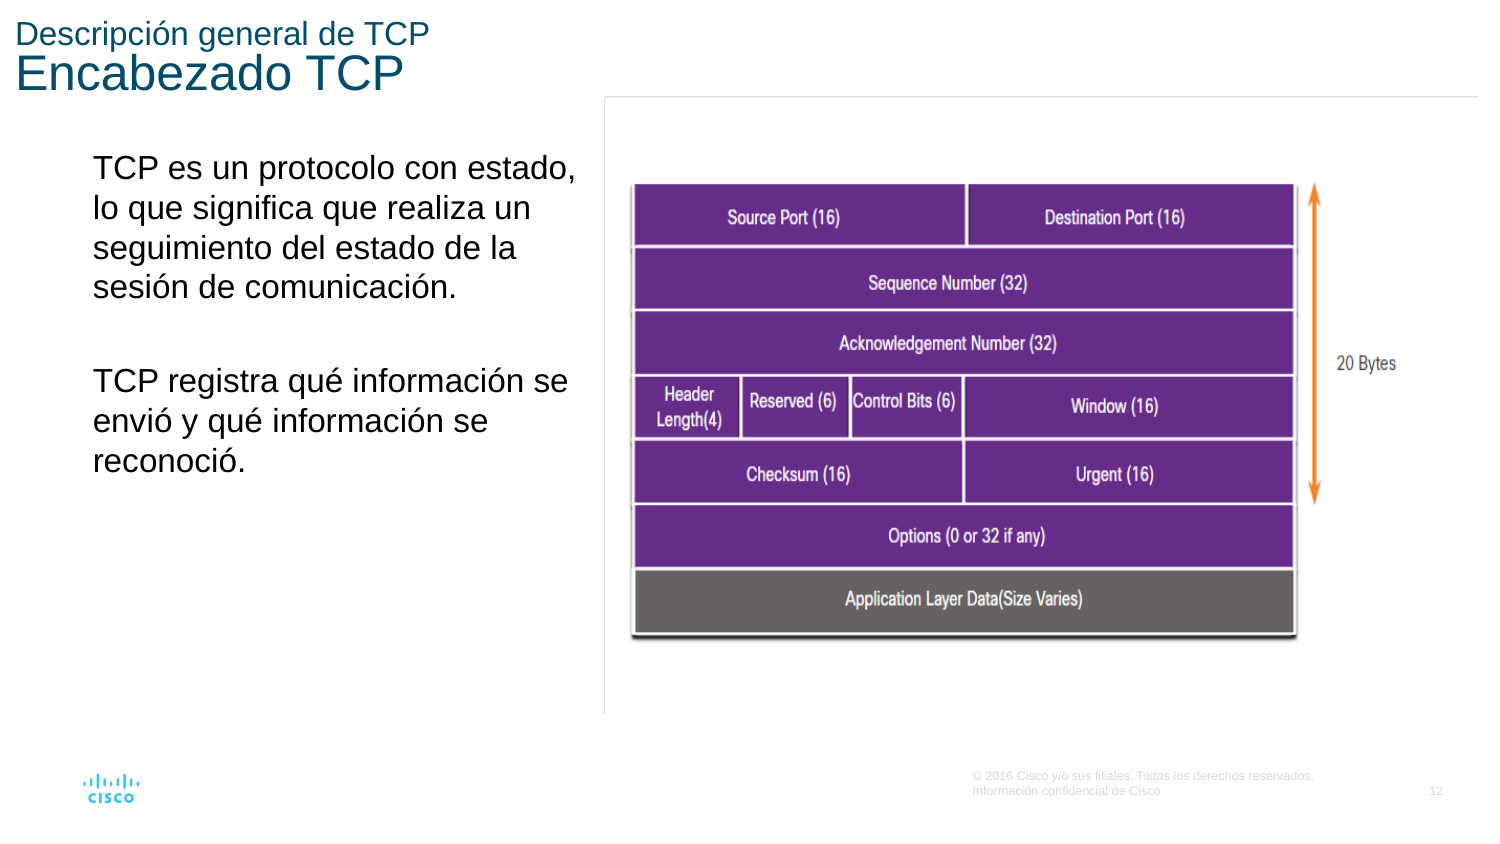

# Descripción general de TCP Encabezado TCP
TCP es un protocolo con estado, lo que significa que realiza un seguimiento del estado de la sesión de comunicación.
TCP registra qué información se envió y qué información se reconoció.